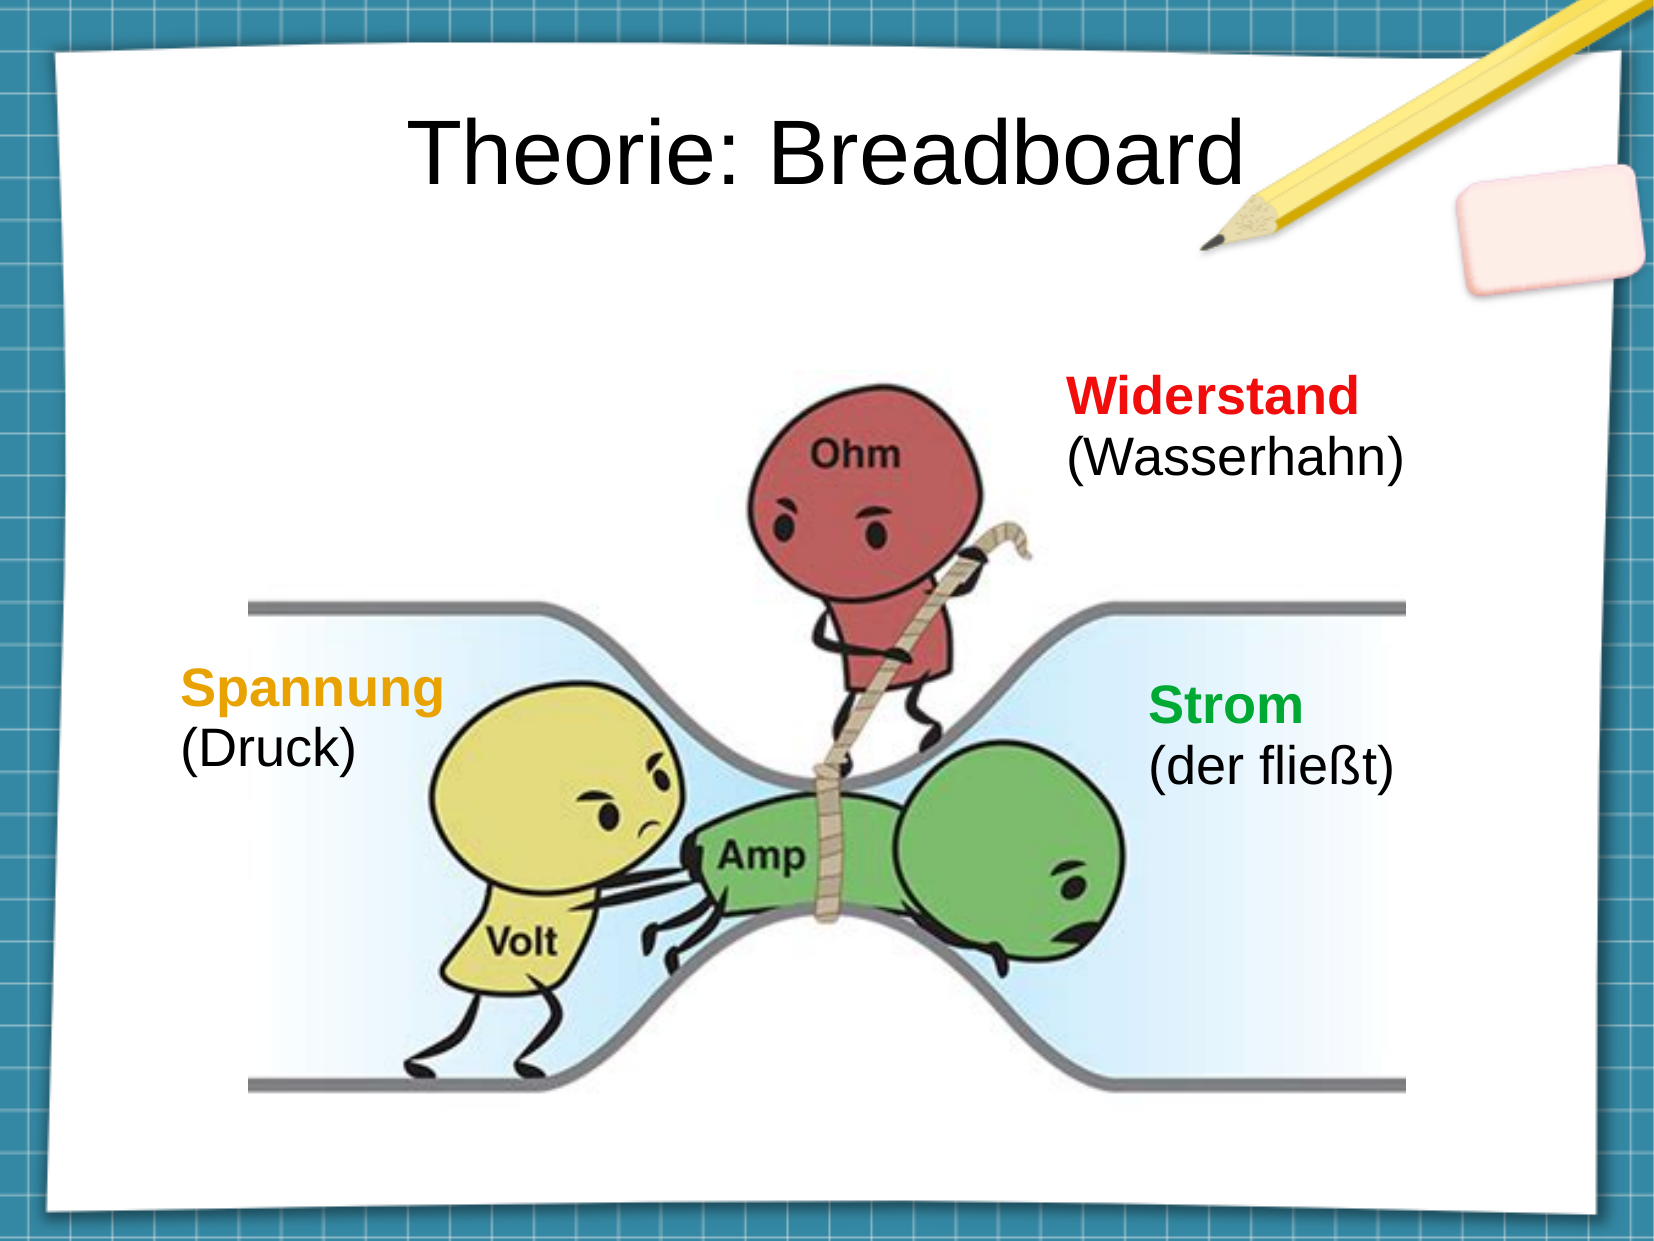

# Theorie: Breadboard
Widerstand (Wasserhahn)
Spannung
(Druck)
Strom
(der fließt)